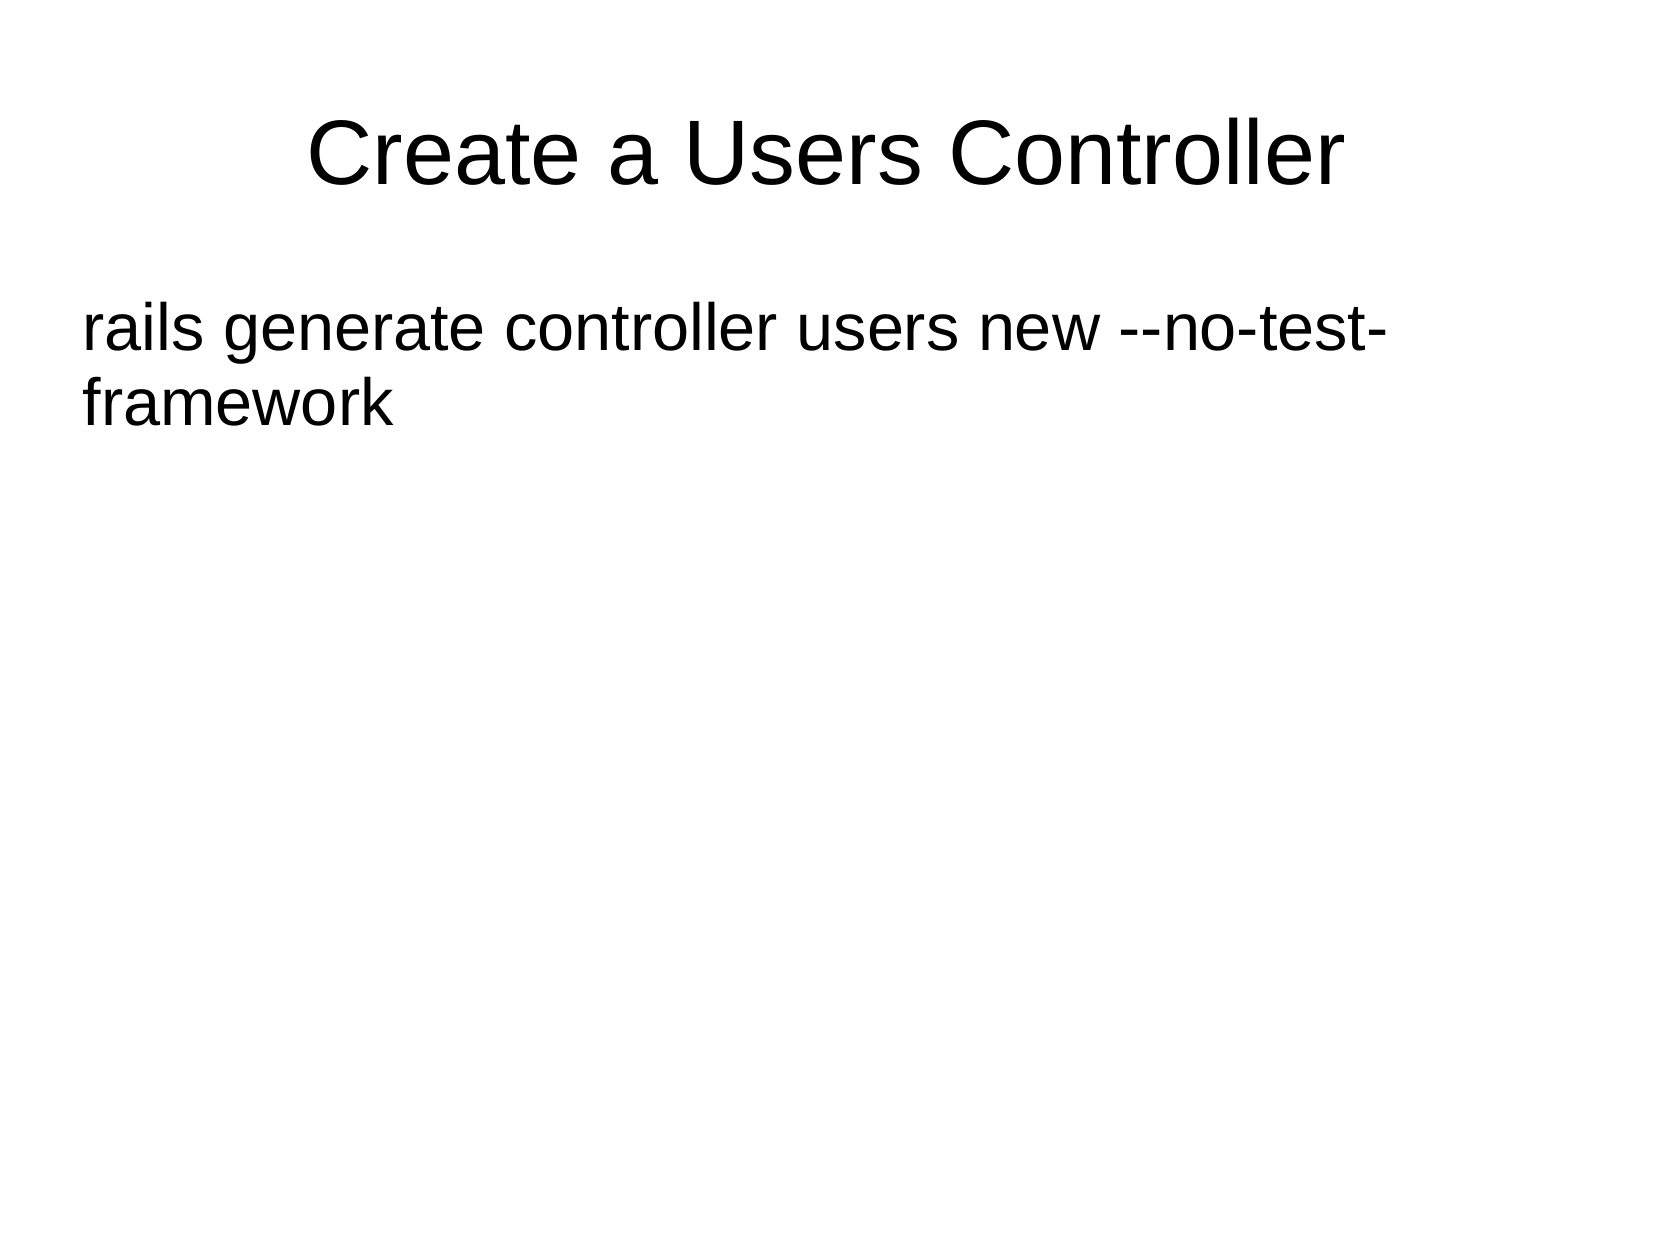

# Create a Users Controller
rails generate controller users new --no-test-framework